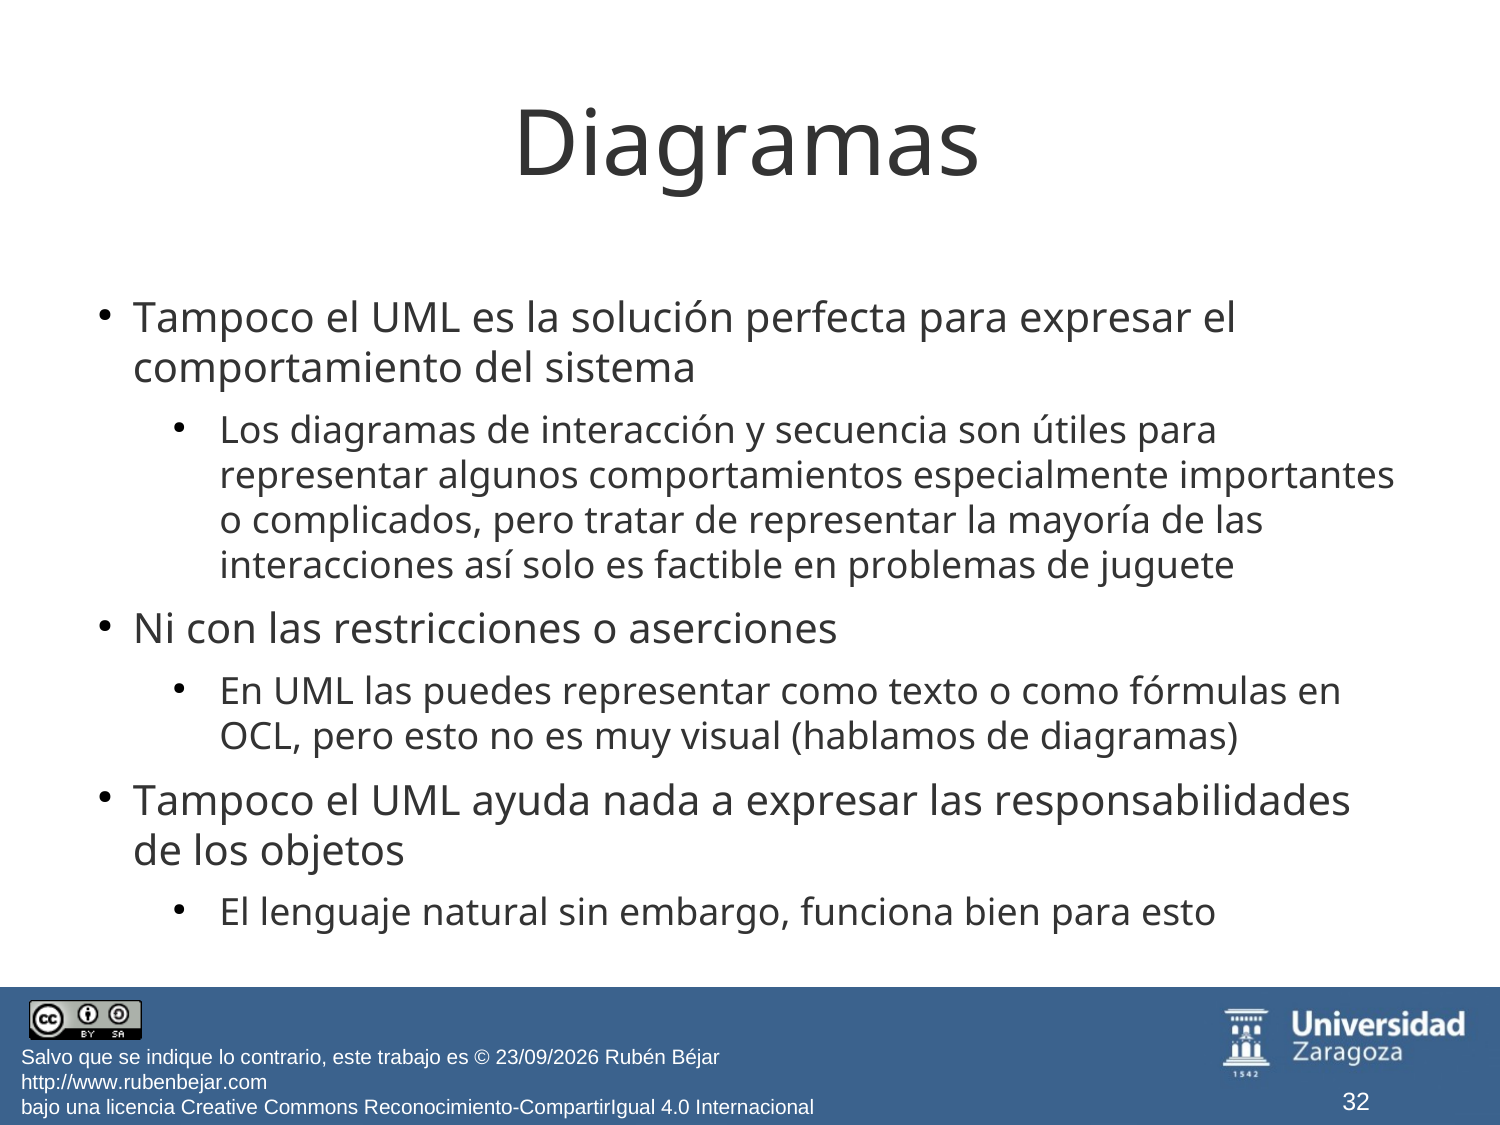

# Diagramas
Tampoco el UML es la solución perfecta para expresar el comportamiento del sistema
Los diagramas de interacción y secuencia son útiles para representar algunos comportamientos especialmente importantes o complicados, pero tratar de representar la mayoría de las interacciones así solo es factible en problemas de juguete
Ni con las restricciones o aserciones
En UML las puedes representar como texto o como fórmulas en OCL, pero esto no es muy visual (hablamos de diagramas)
Tampoco el UML ayuda nada a expresar las responsabilidades de los objetos
El lenguaje natural sin embargo, funciona bien para esto